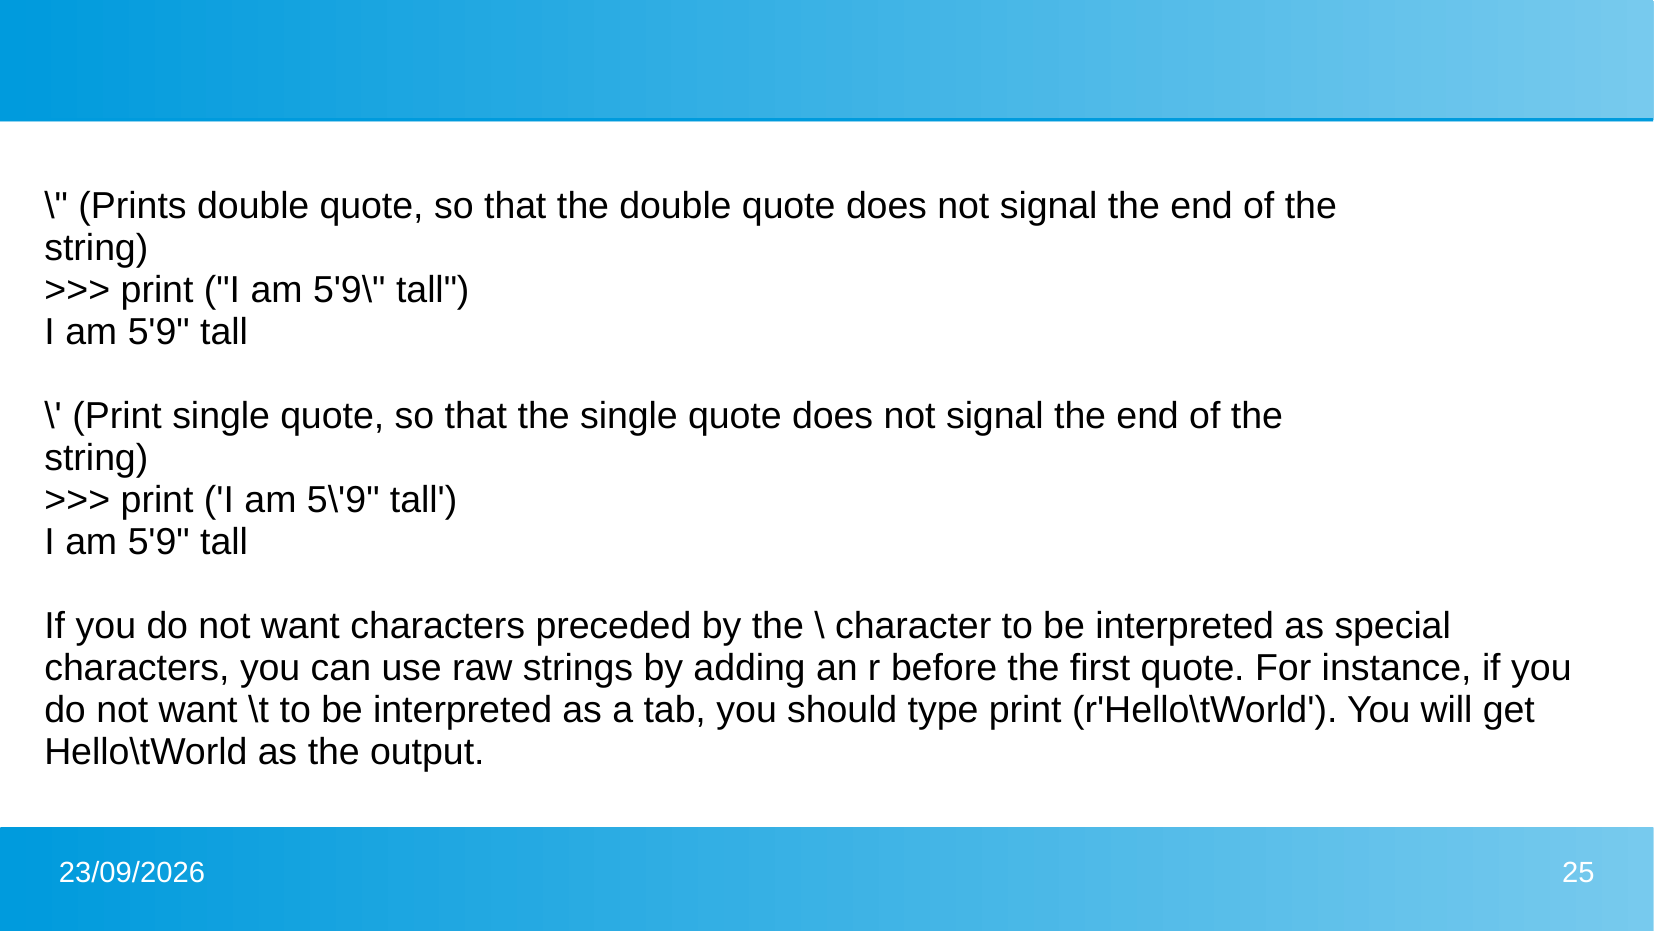

#
\" (Prints double quote, so that the double quote does not signal the end of the
string)
>>> print ("I am 5'9\" tall")
I am 5'9" tall
\' (Print single quote, so that the single quote does not signal the end of the
string)
>>> print ('I am 5\'9" tall')
I am 5'9" tall
If you do not want characters preceded by the \ character to be interpreted as special characters, you can use raw strings by adding an r before the first quote. For instance, if you do not want \t to be interpreted as a tab, you should type print (r'Hello\tWorld'). You will get Hello\tWorld as the output.
25